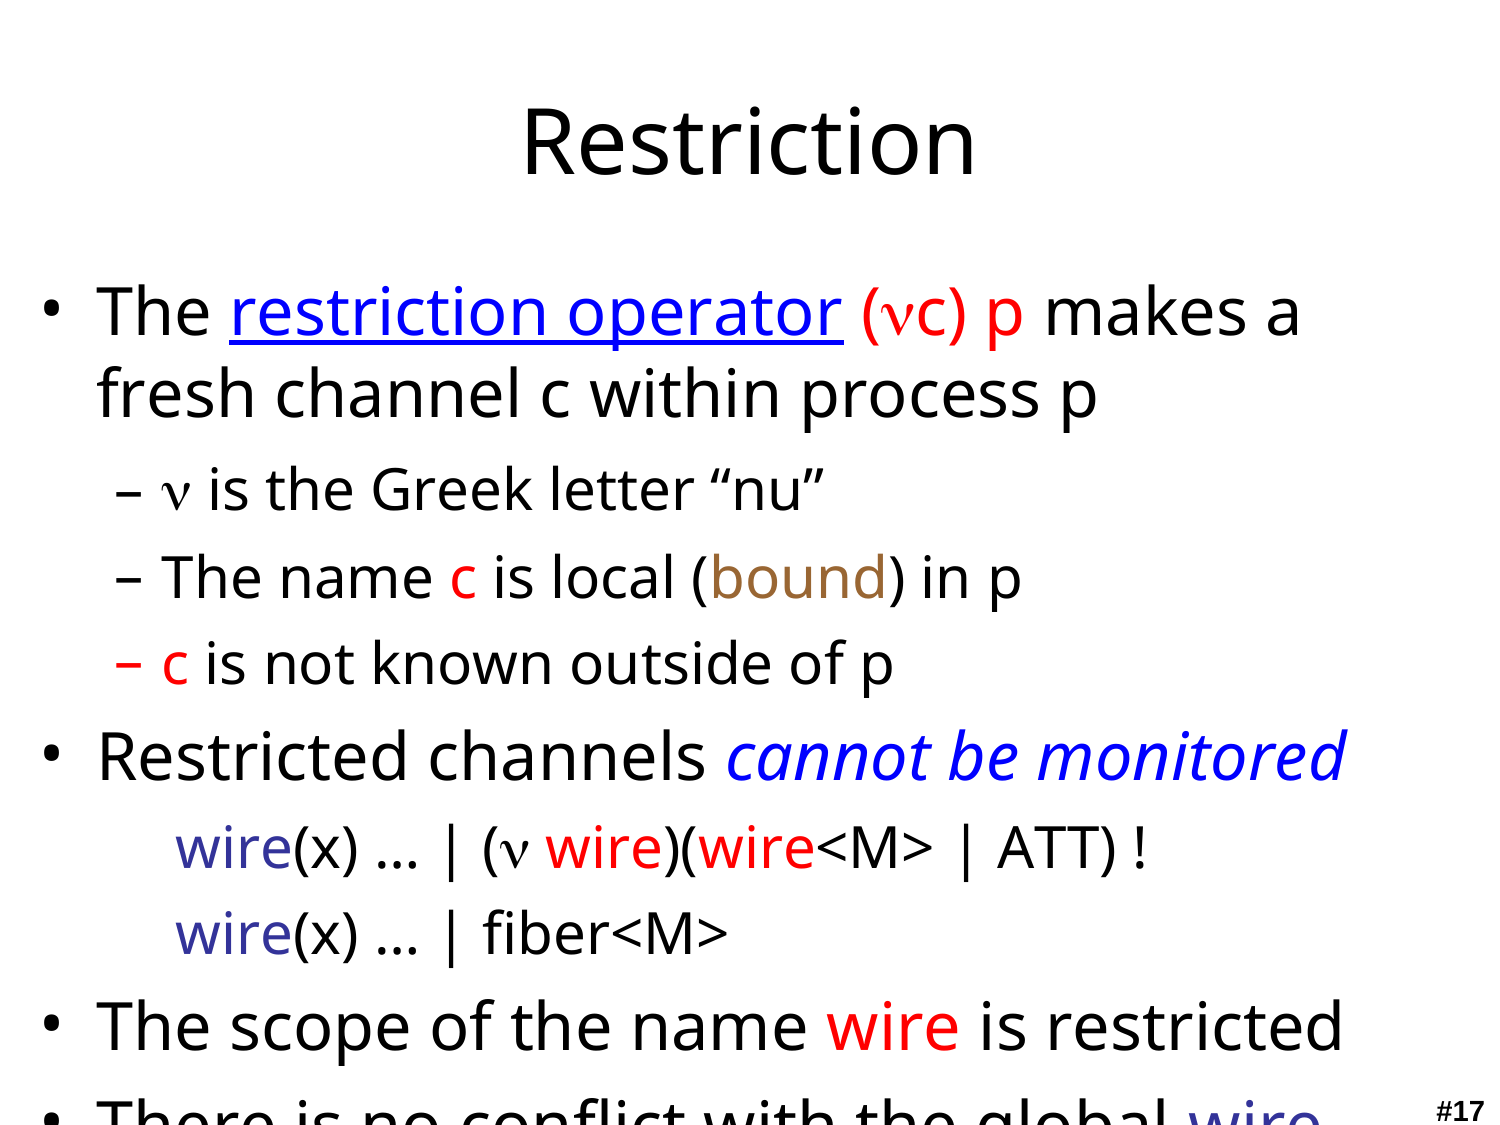

# Restriction
The restriction operator (c) p makes a fresh channel c within process p
 is the Greek letter “nu”
The name c is local (bound) in p
c is not known outside of p
Restricted channels cannot be monitored
 wire(x) … | ( wire)(wire<M> | ATT) !
 wire(x) … | fiber<M>
The scope of the name wire is restricted
There is no conflict with the global wire
17